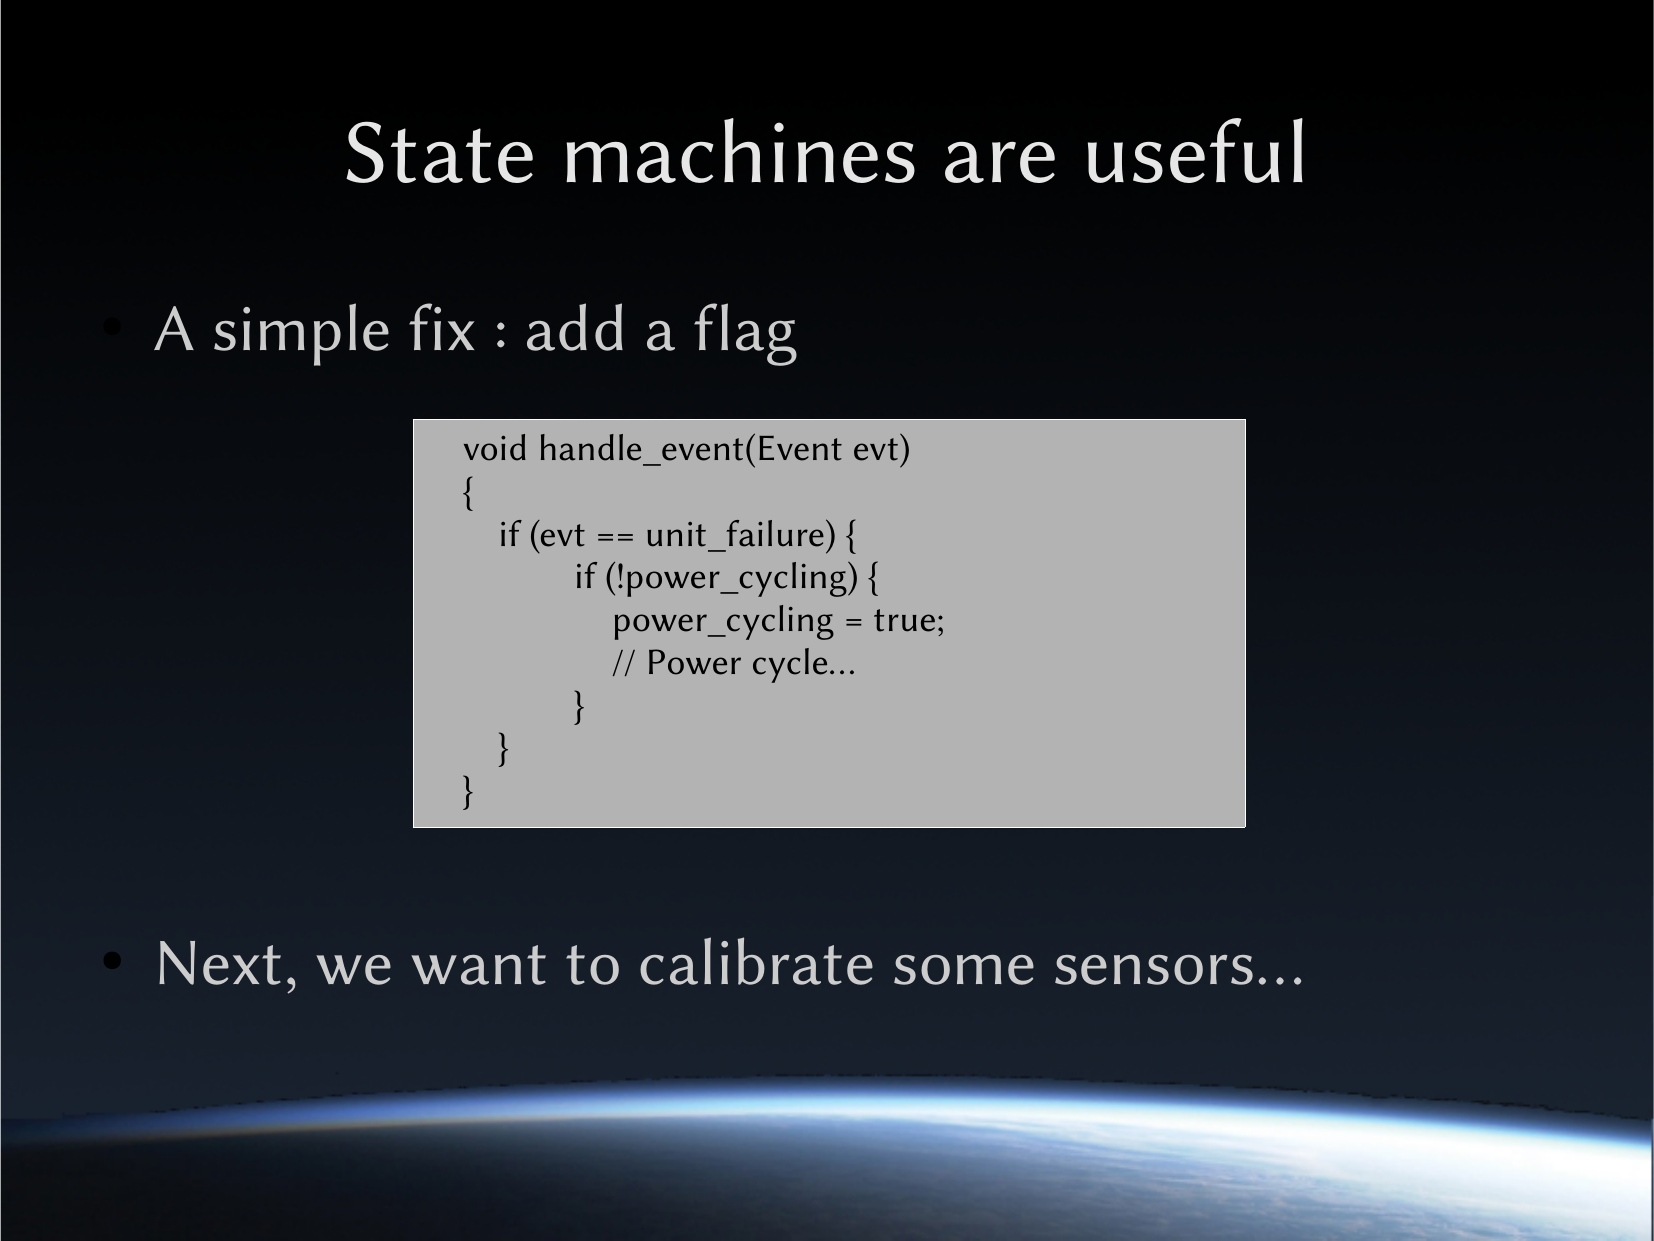

# State machines are useful
A simple fix : add a flag
Next, we want to calibrate some sensors...
| void handle\_event(Event evt) { if (evt == unit\_failure) { if (!power\_cycling) { power\_cycling = true; // Power cycle... } } } |
| --- |